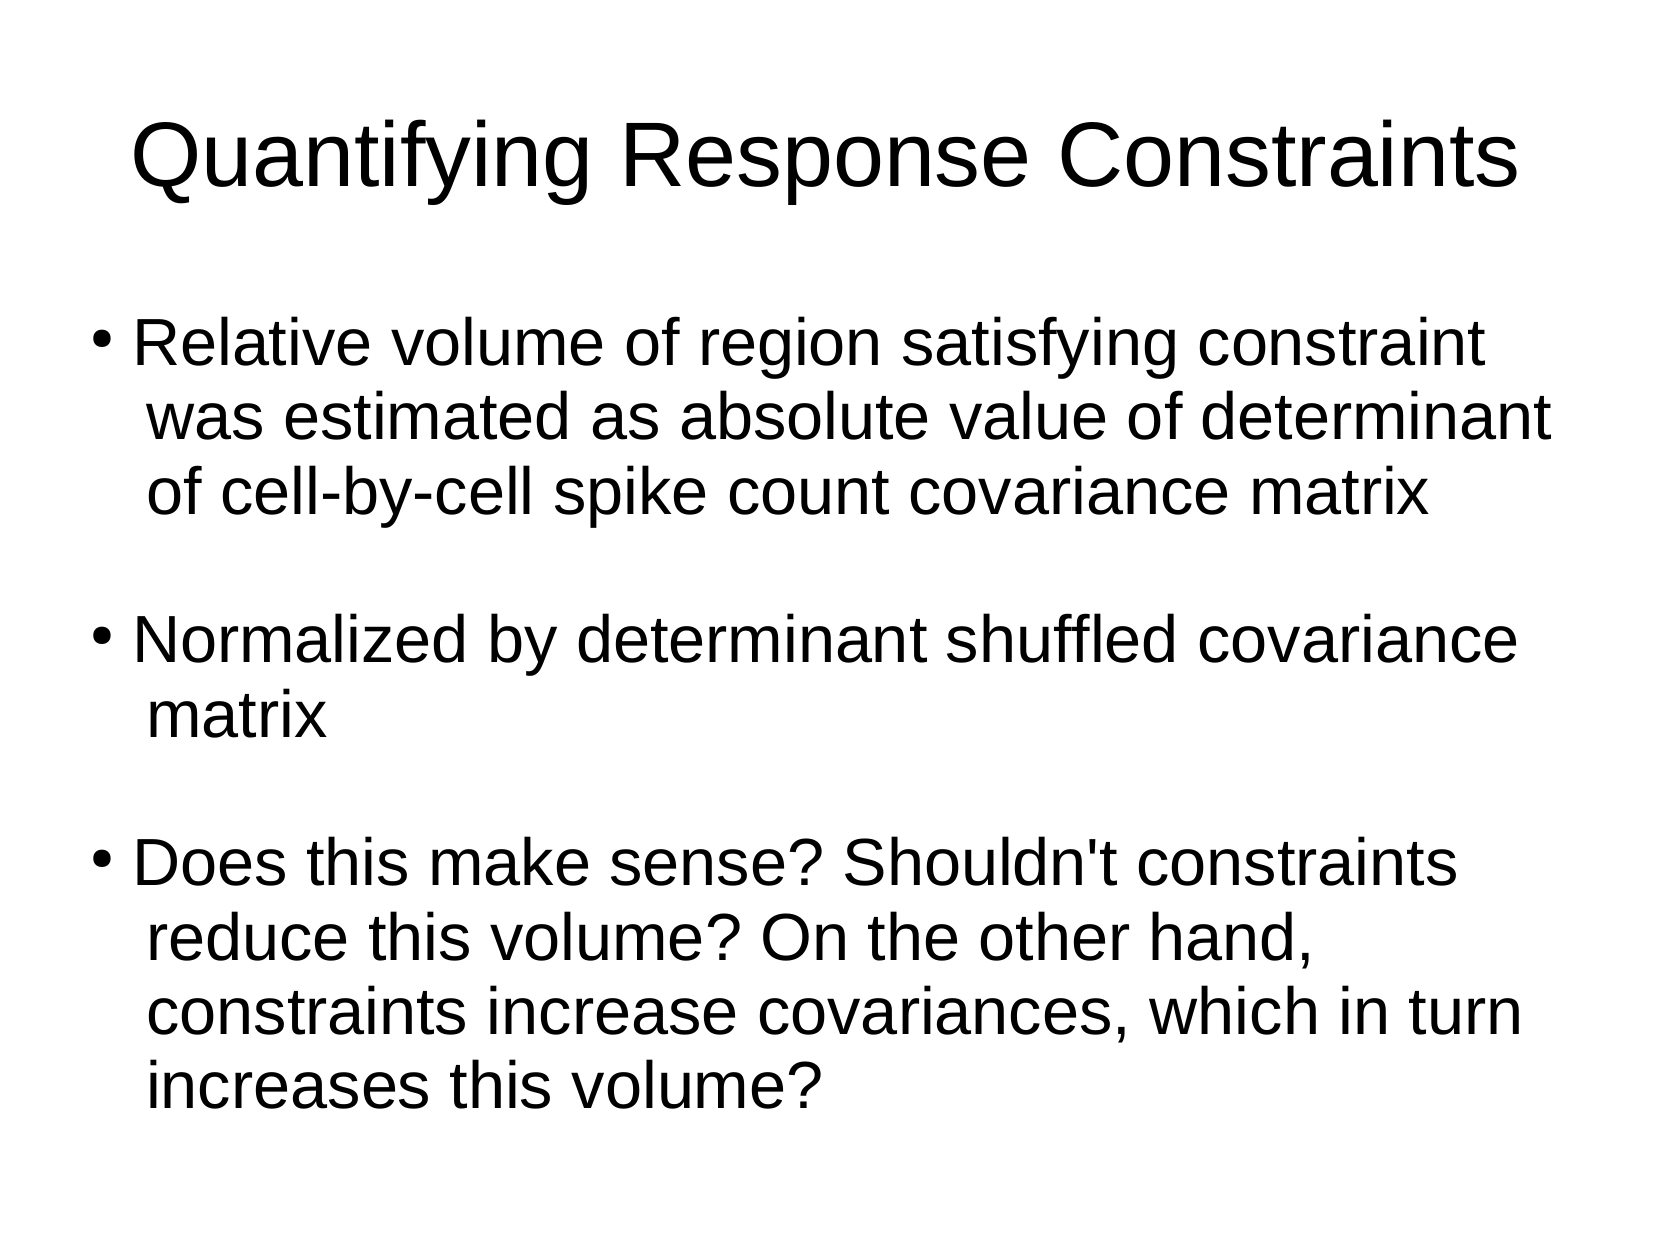

# Quantifying Response Constraints
 Relative volume of region satisfying constraint was estimated as absolute value of determinant of cell-by-cell spike count covariance matrix
 Normalized by determinant shuffled covariance matrix
 Does this make sense? Shouldn't constraints reduce this volume? On the other hand, constraints increase covariances, which in turn increases this volume?